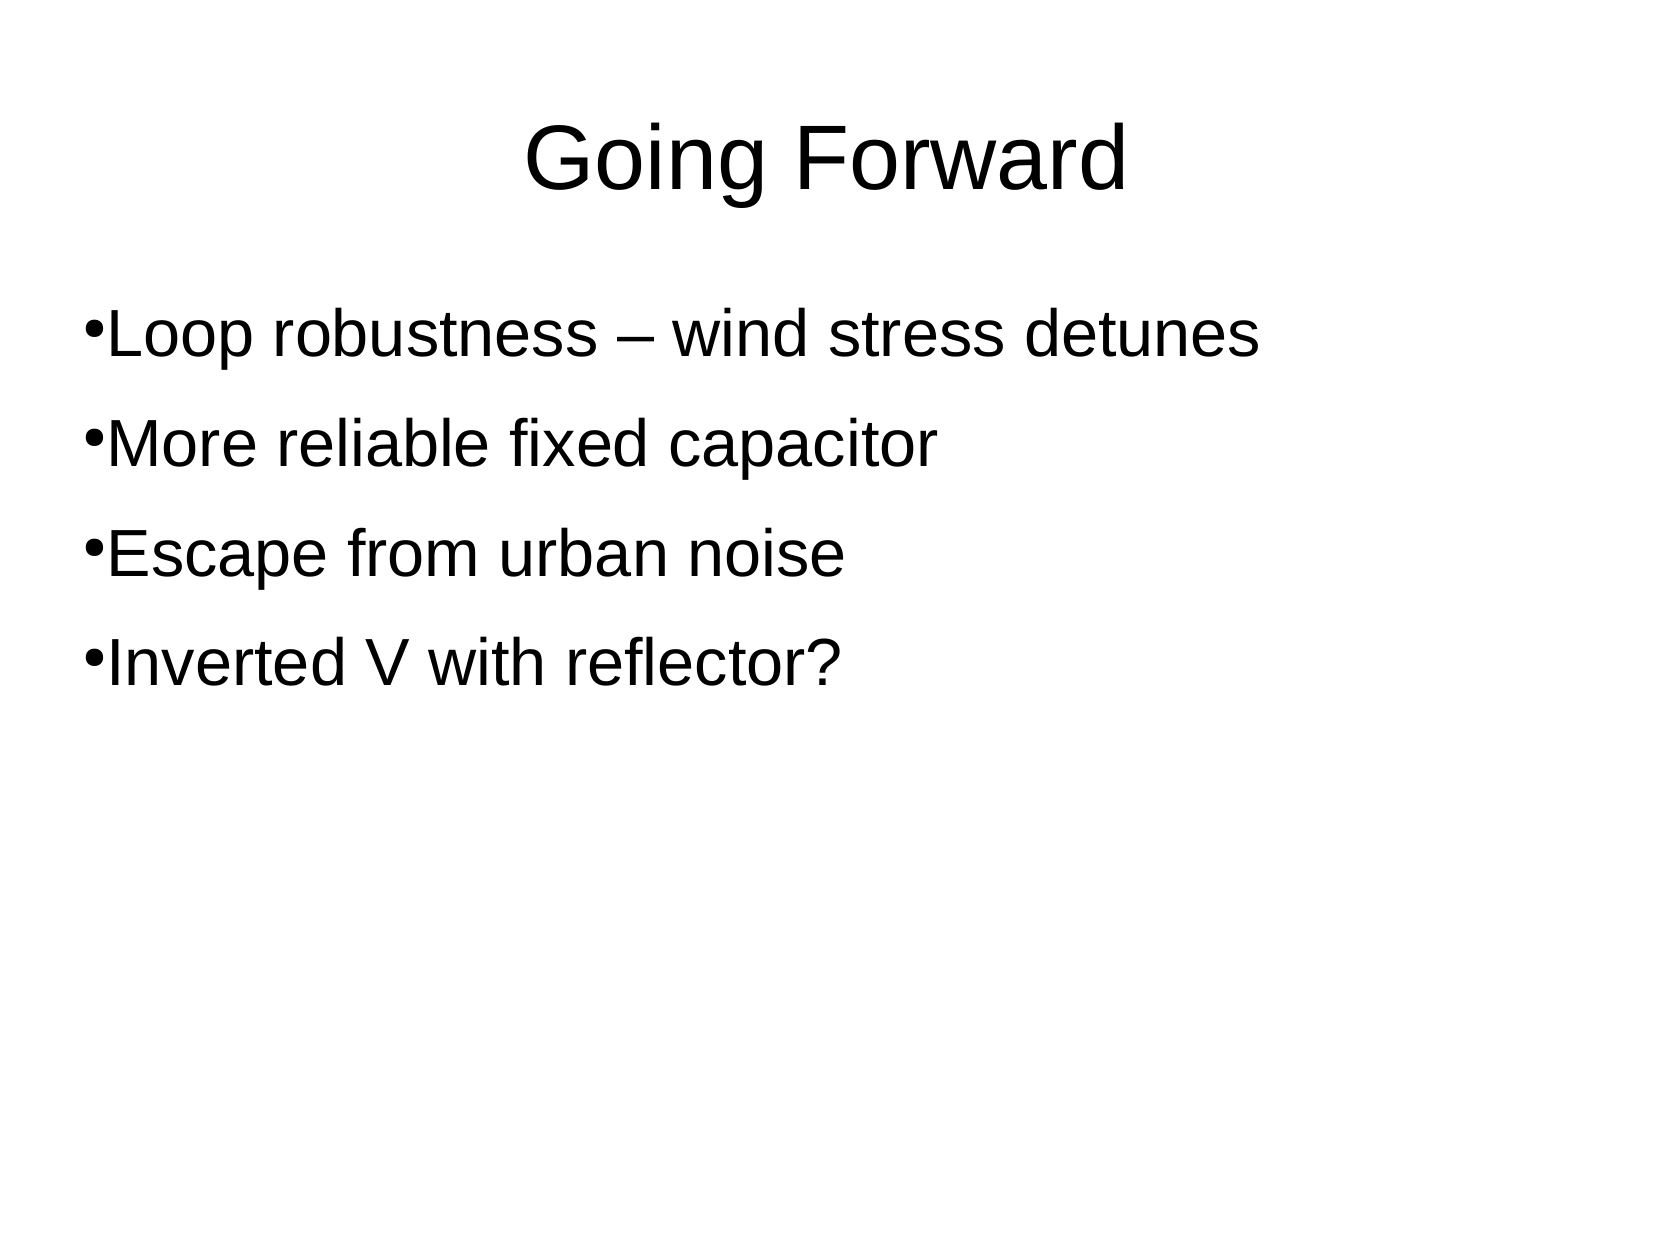

# Going Forward
Loop robustness – wind stress detunes
More reliable fixed capacitor
Escape from urban noise
Inverted V with reflector?